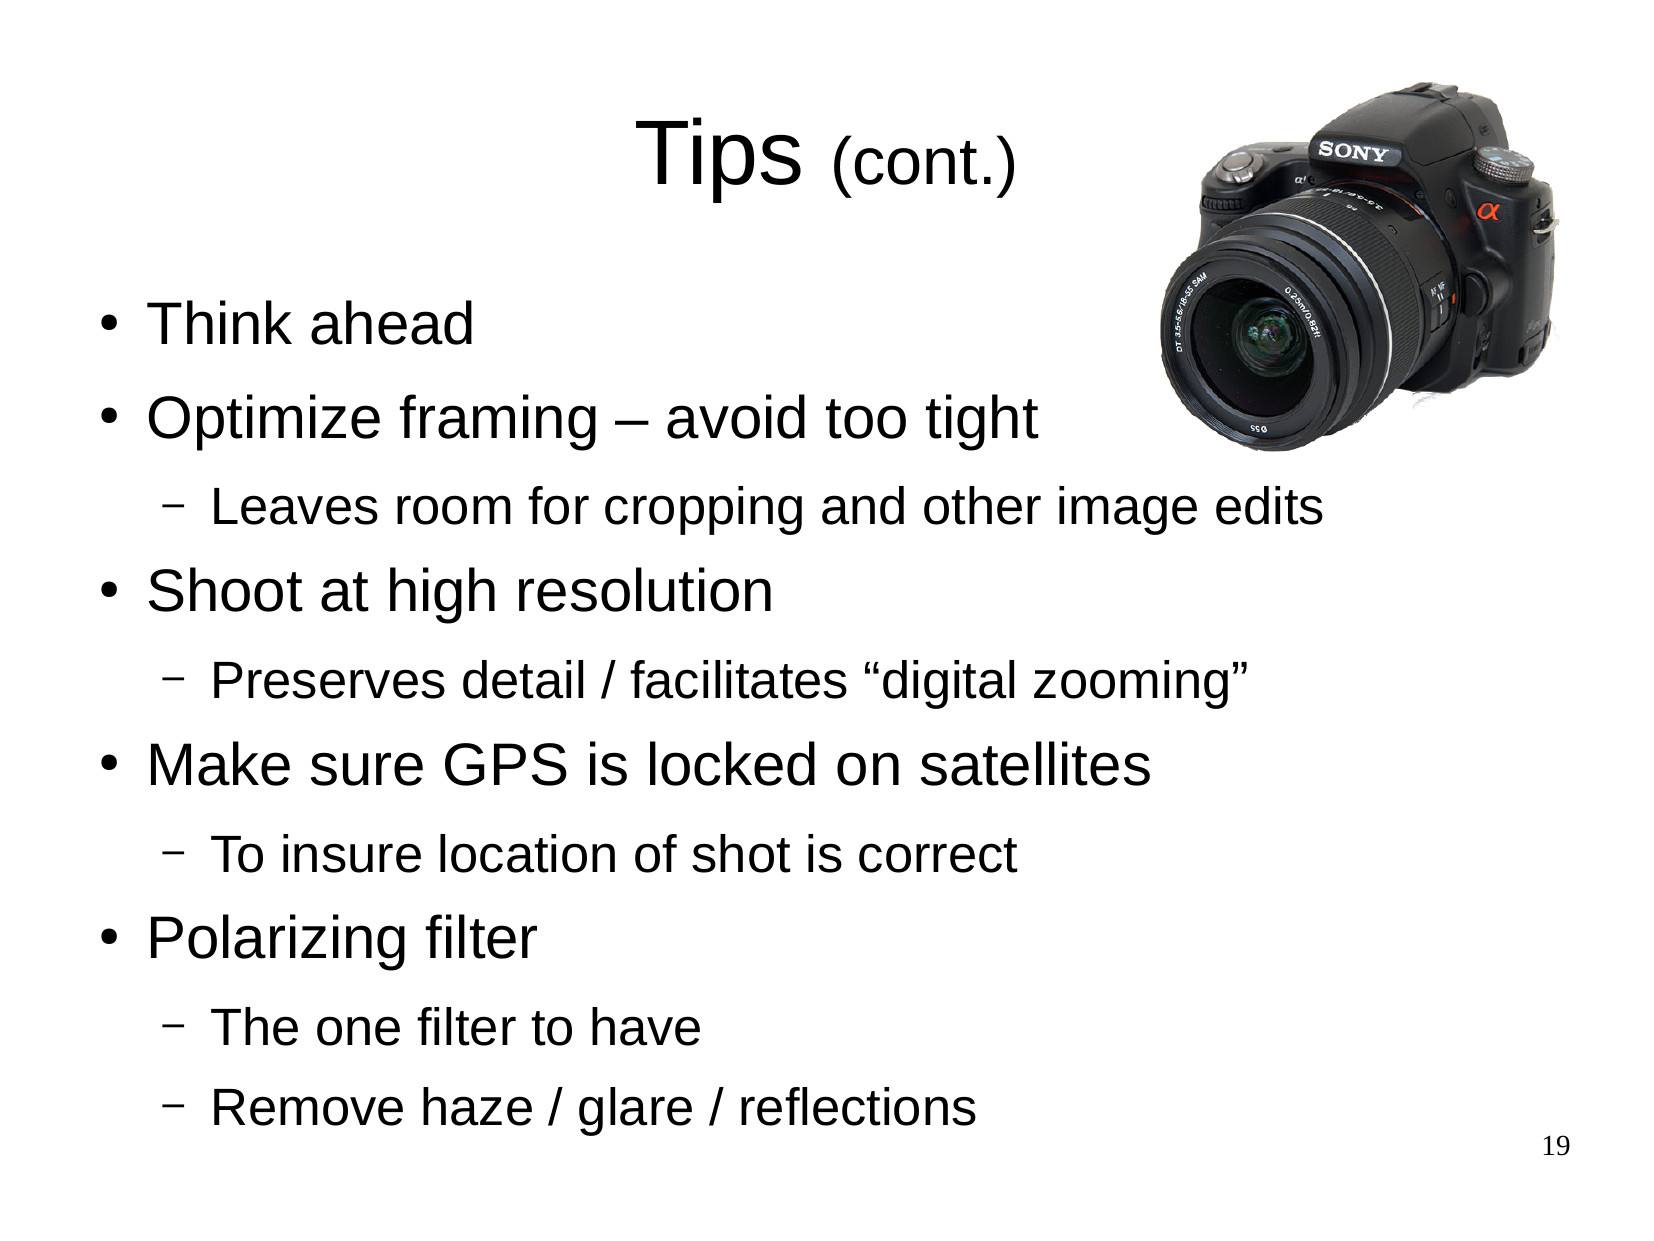

# Tips (cont.)
Think ahead
Optimize framing – avoid too tight
Leaves room for cropping and other image edits
Shoot at high resolution
Preserves detail / facilitates “digital zooming”
Make sure GPS is locked on satellites
To insure location of shot is correct
Polarizing filter
The one filter to have
Remove haze / glare / reflections
19